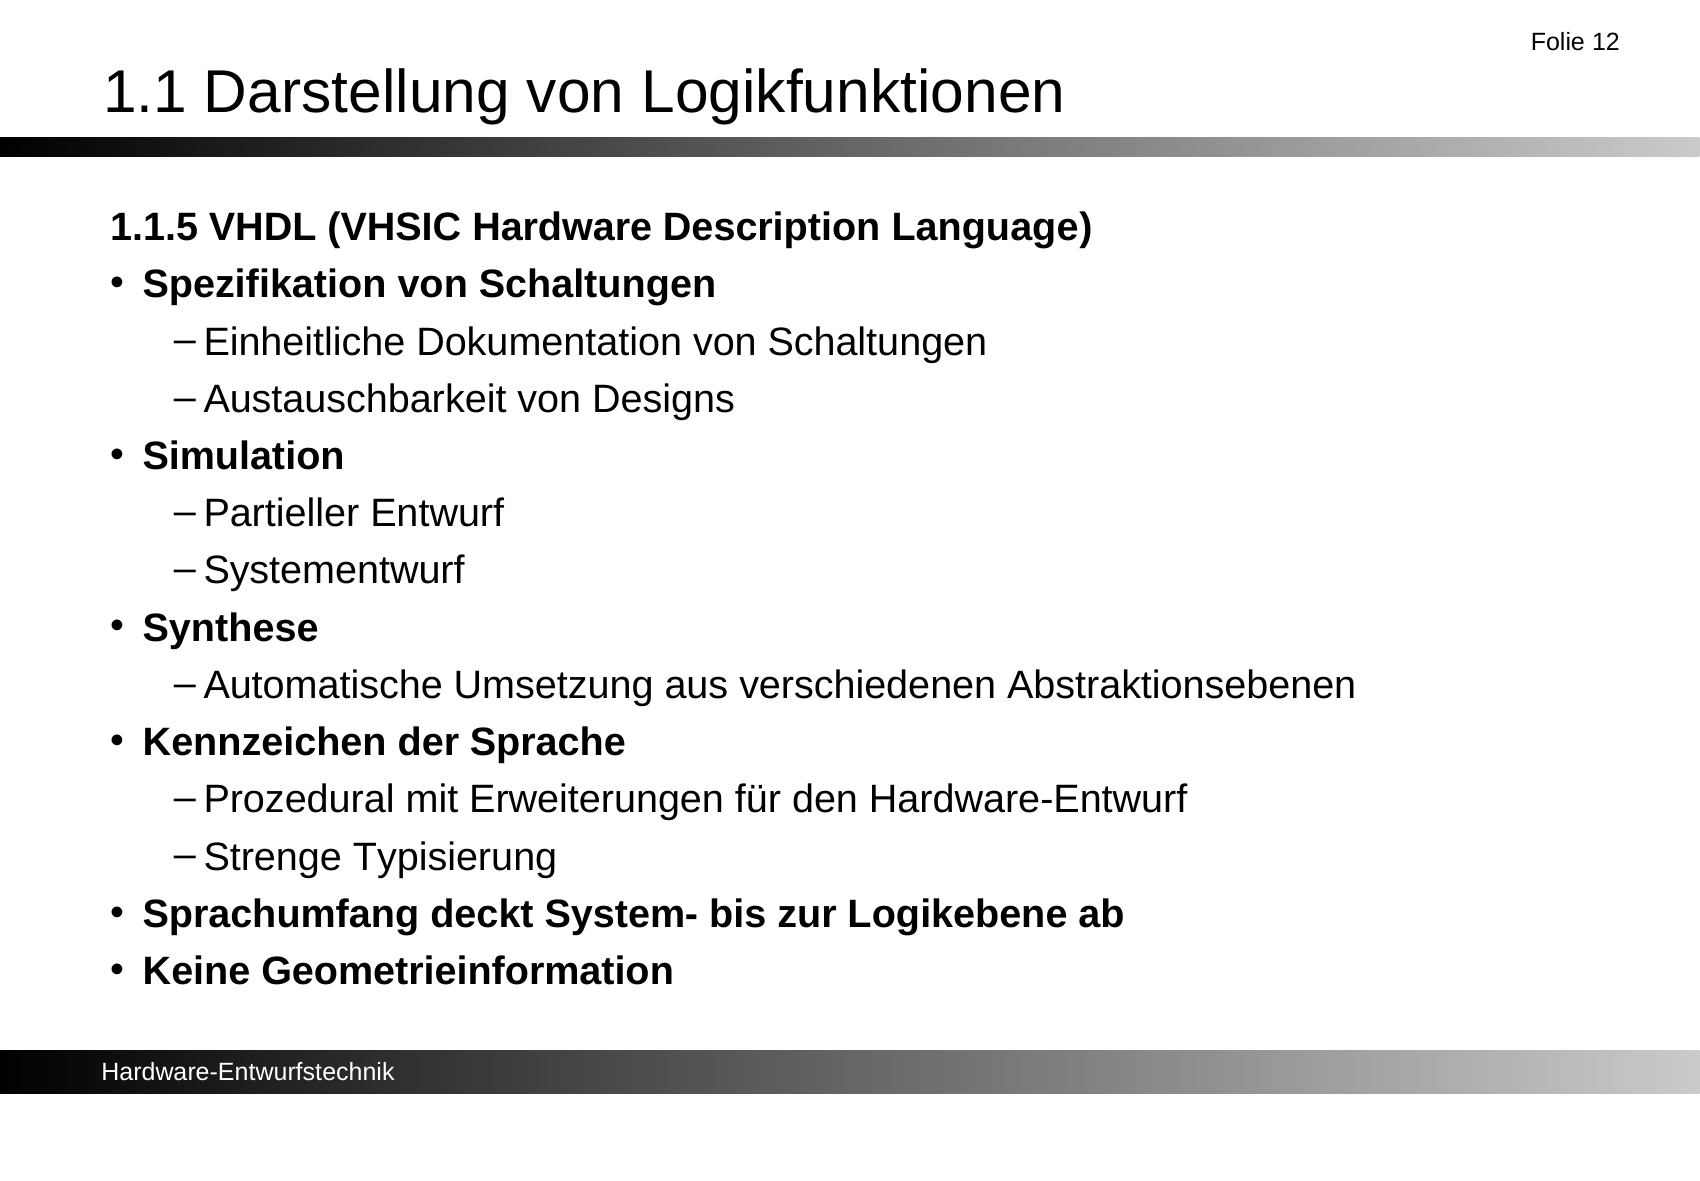

# 1.1 Darstellung von Logikfunktionen
1.1.5 VHDL (VHSIC Hardware Description Language)
Spezifikation von Schaltungen
Einheitliche Dokumentation von Schaltungen
Austauschbarkeit von Designs
Simulation
Partieller Entwurf
Systementwurf
Synthese
Automatische Umsetzung aus verschiedenen Abstraktionsebenen
Kennzeichen der Sprache
Prozedural mit Erweiterungen für den Hardware-Entwurf
Strenge Typisierung
Sprachumfang deckt System- bis zur Logikebene ab
Keine Geometrieinformation